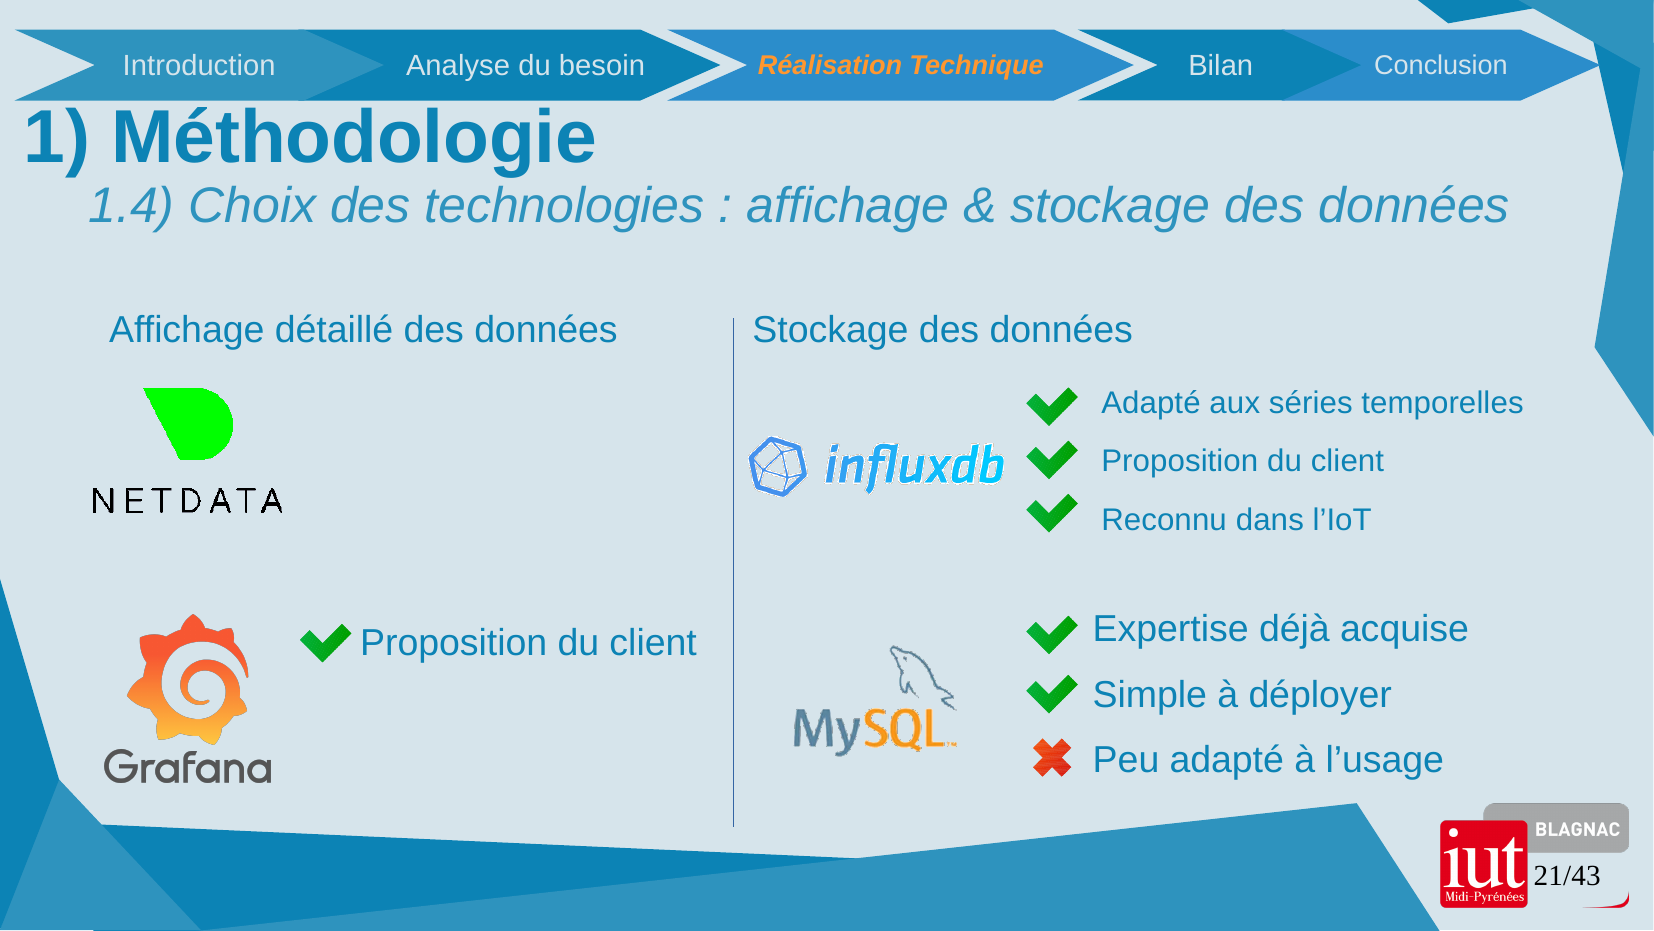

Bilan
Introduction
 Analyse du besoin
Réalisation Technique
Conclusion
# 1) Méthodologie
1.4) Choix des technologies : affichage & stockage des données
Affichage détaillé des données
Stockage des données
Adapté aux séries temporelles
Proposition du client
Reconnu dans l’IoT
Expertise déjà acquise
Simple à déployer
Peu adapté à l’usage
Proposition du client
21